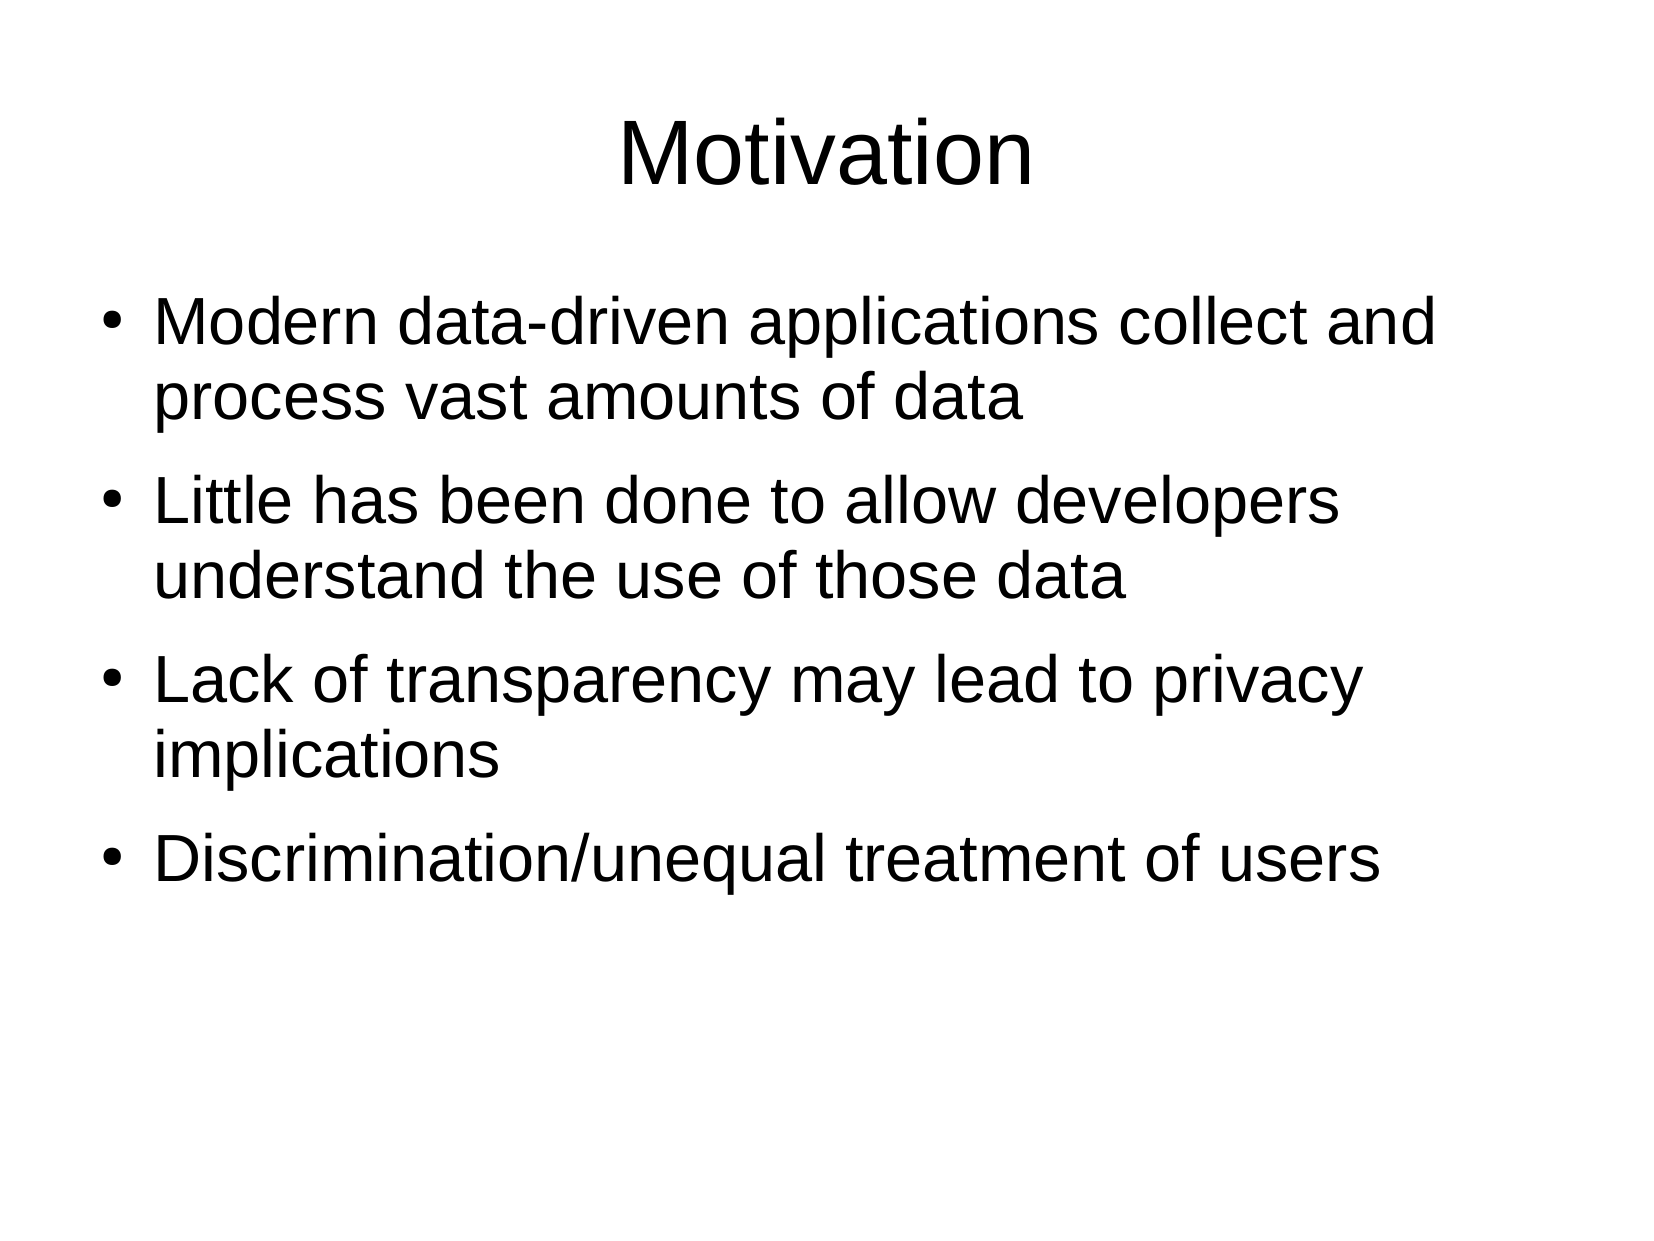

# Motivation
Modern data-driven applications collect and process vast amounts of data
Little has been done to allow developers understand the use of those data
Lack of transparency may lead to privacy implications
Discrimination/unequal treatment of users